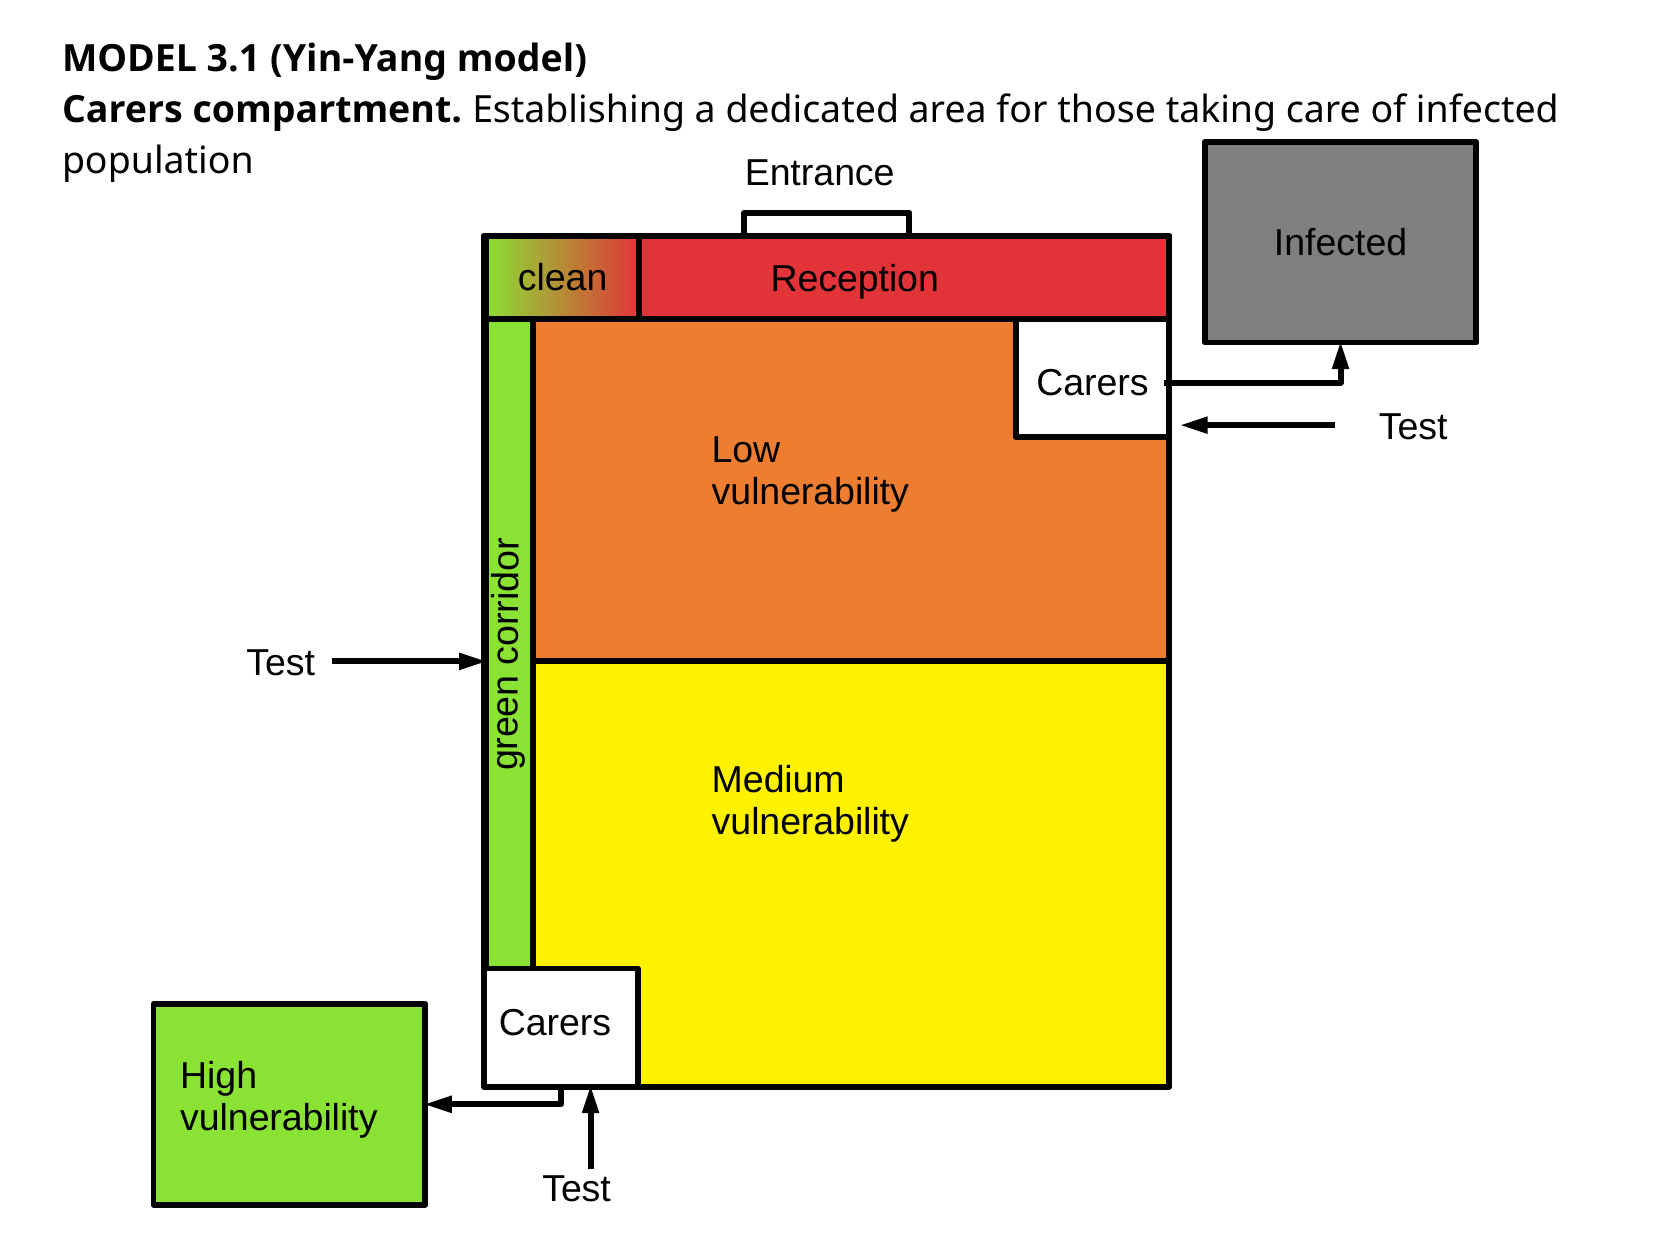

MODEL 3.1 (Yin-Yang model)
Carers compartment. Establishing a dedicated area for those taking care of infected population
Infected
Entrance
clean
Reception
Carers
Test
Low vulnerability
green corridor
Test
Medium vulnerability
Carers
High
vulnerability
Test